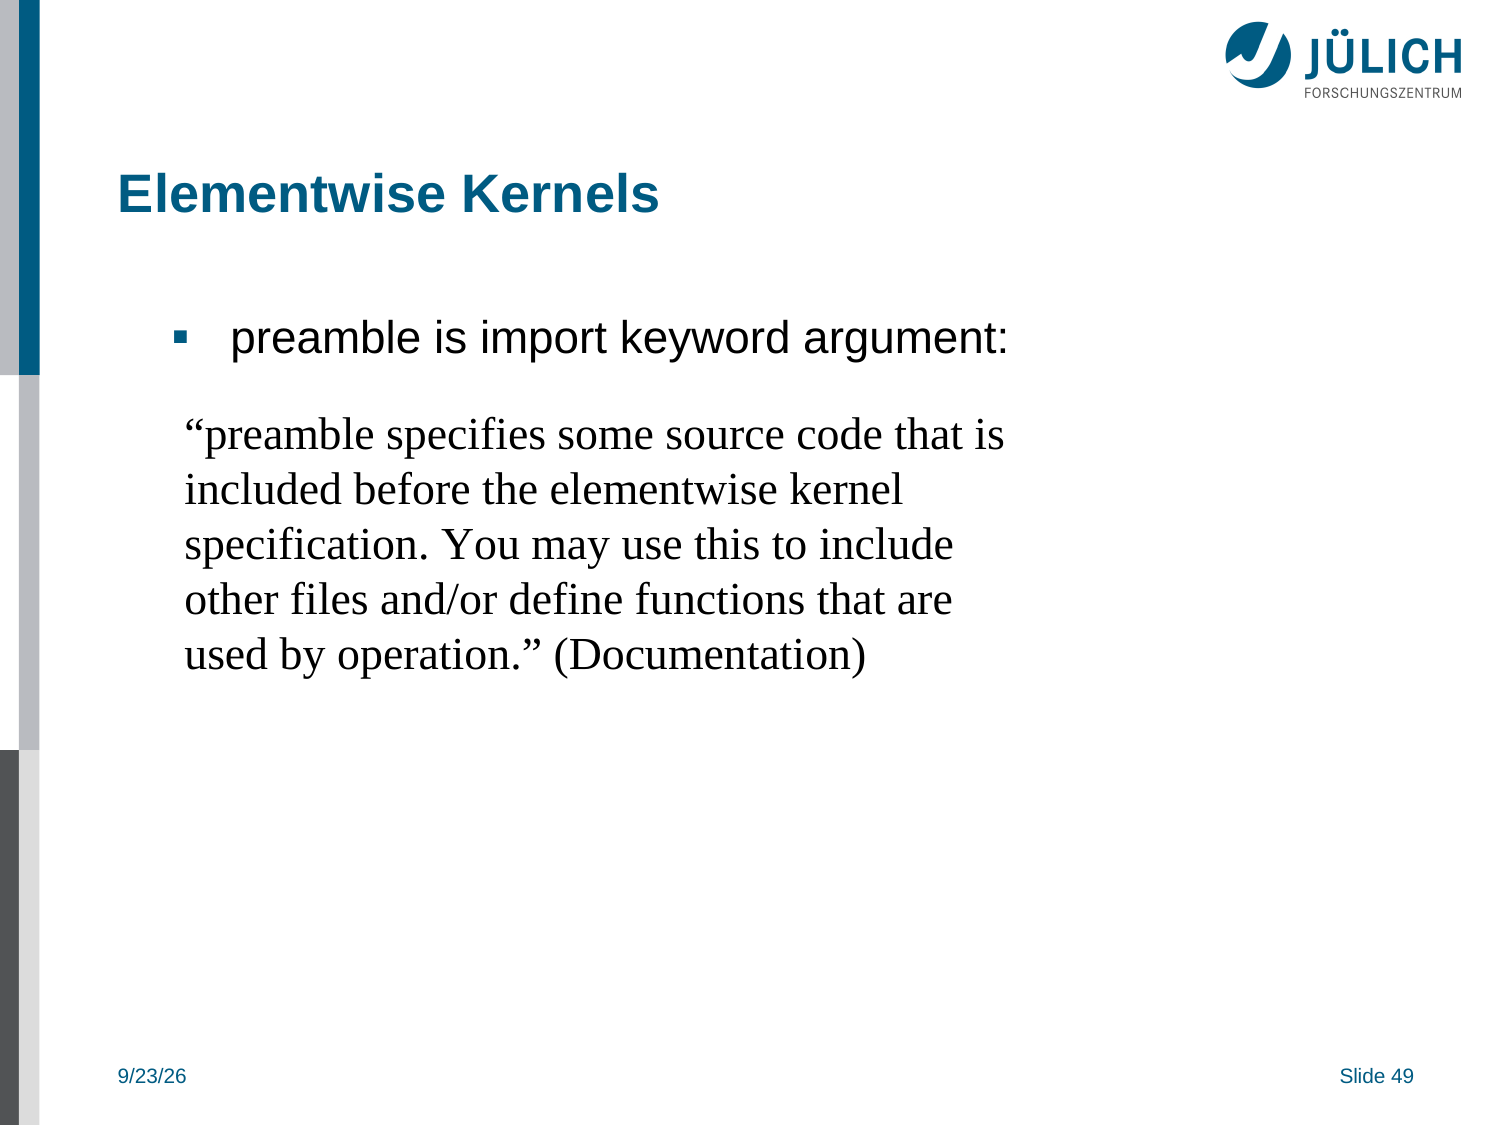

# Elementwise Kernels
preamble is import keyword argument:
“preamble specifies some source code that is included before the elementwise kernel specification. You may use this to include other files and/or define functions that are used by operation.” (Documentation)